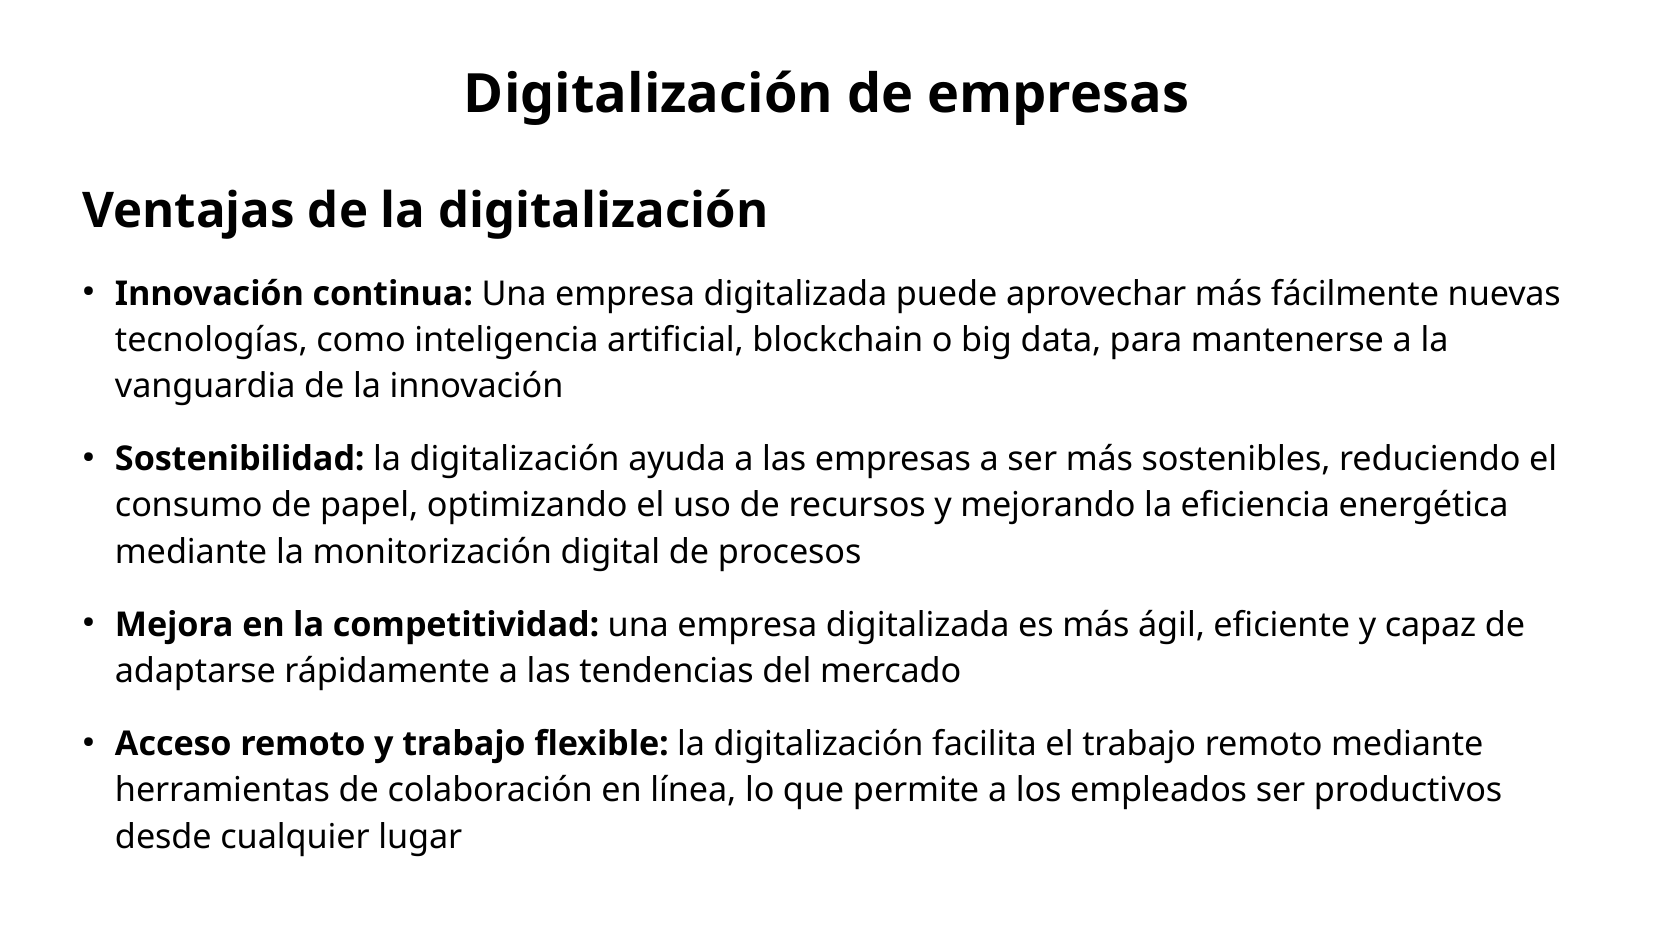

# Digitalización de empresas
Ventajas de la digitalización
Innovación continua: Una empresa digitalizada puede aprovechar más fácilmente nuevas tecnologías, como inteligencia artificial, blockchain o big data, para mantenerse a la vanguardia de la innovación
Sostenibilidad: la digitalización ayuda a las empresas a ser más sostenibles, reduciendo el consumo de papel, optimizando el uso de recursos y mejorando la eficiencia energética mediante la monitorización digital de procesos
Mejora en la competitividad: una empresa digitalizada es más ágil, eficiente y capaz de adaptarse rápidamente a las tendencias del mercado
Acceso remoto y trabajo flexible: la digitalización facilita el trabajo remoto mediante herramientas de colaboración en línea, lo que permite a los empleados ser productivos desde cualquier lugar